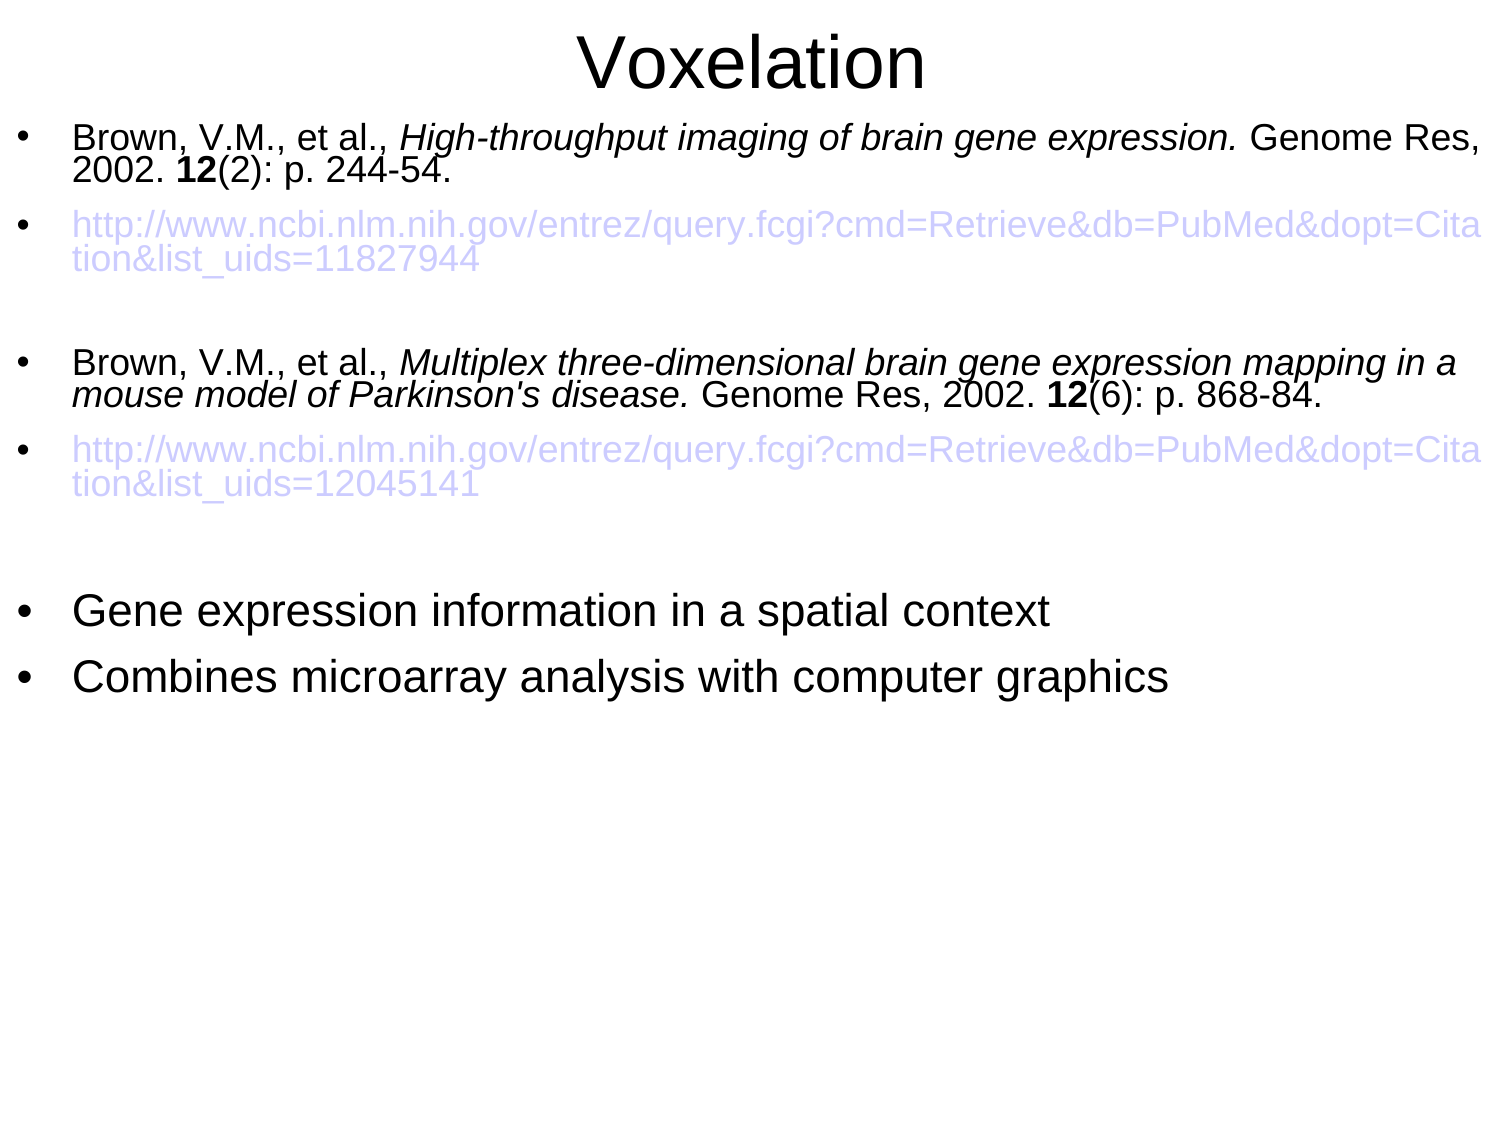

# Voxelation
Brown, V.M., et al., High-throughput imaging of brain gene expression. Genome Res, 2002. 12(2): p. 244-54.
http://www.ncbi.nlm.nih.gov/entrez/query.fcgi?cmd=Retrieve&db=PubMed&dopt=Citation&list_uids=11827944
Brown, V.M., et al., Multiplex three-dimensional brain gene expression mapping in a mouse model of Parkinson's disease. Genome Res, 2002. 12(6): p. 868-84.
http://www.ncbi.nlm.nih.gov/entrez/query.fcgi?cmd=Retrieve&db=PubMed&dopt=Citation&list_uids=12045141
Gene expression information in a spatial context
Combines microarray analysis with computer graphics